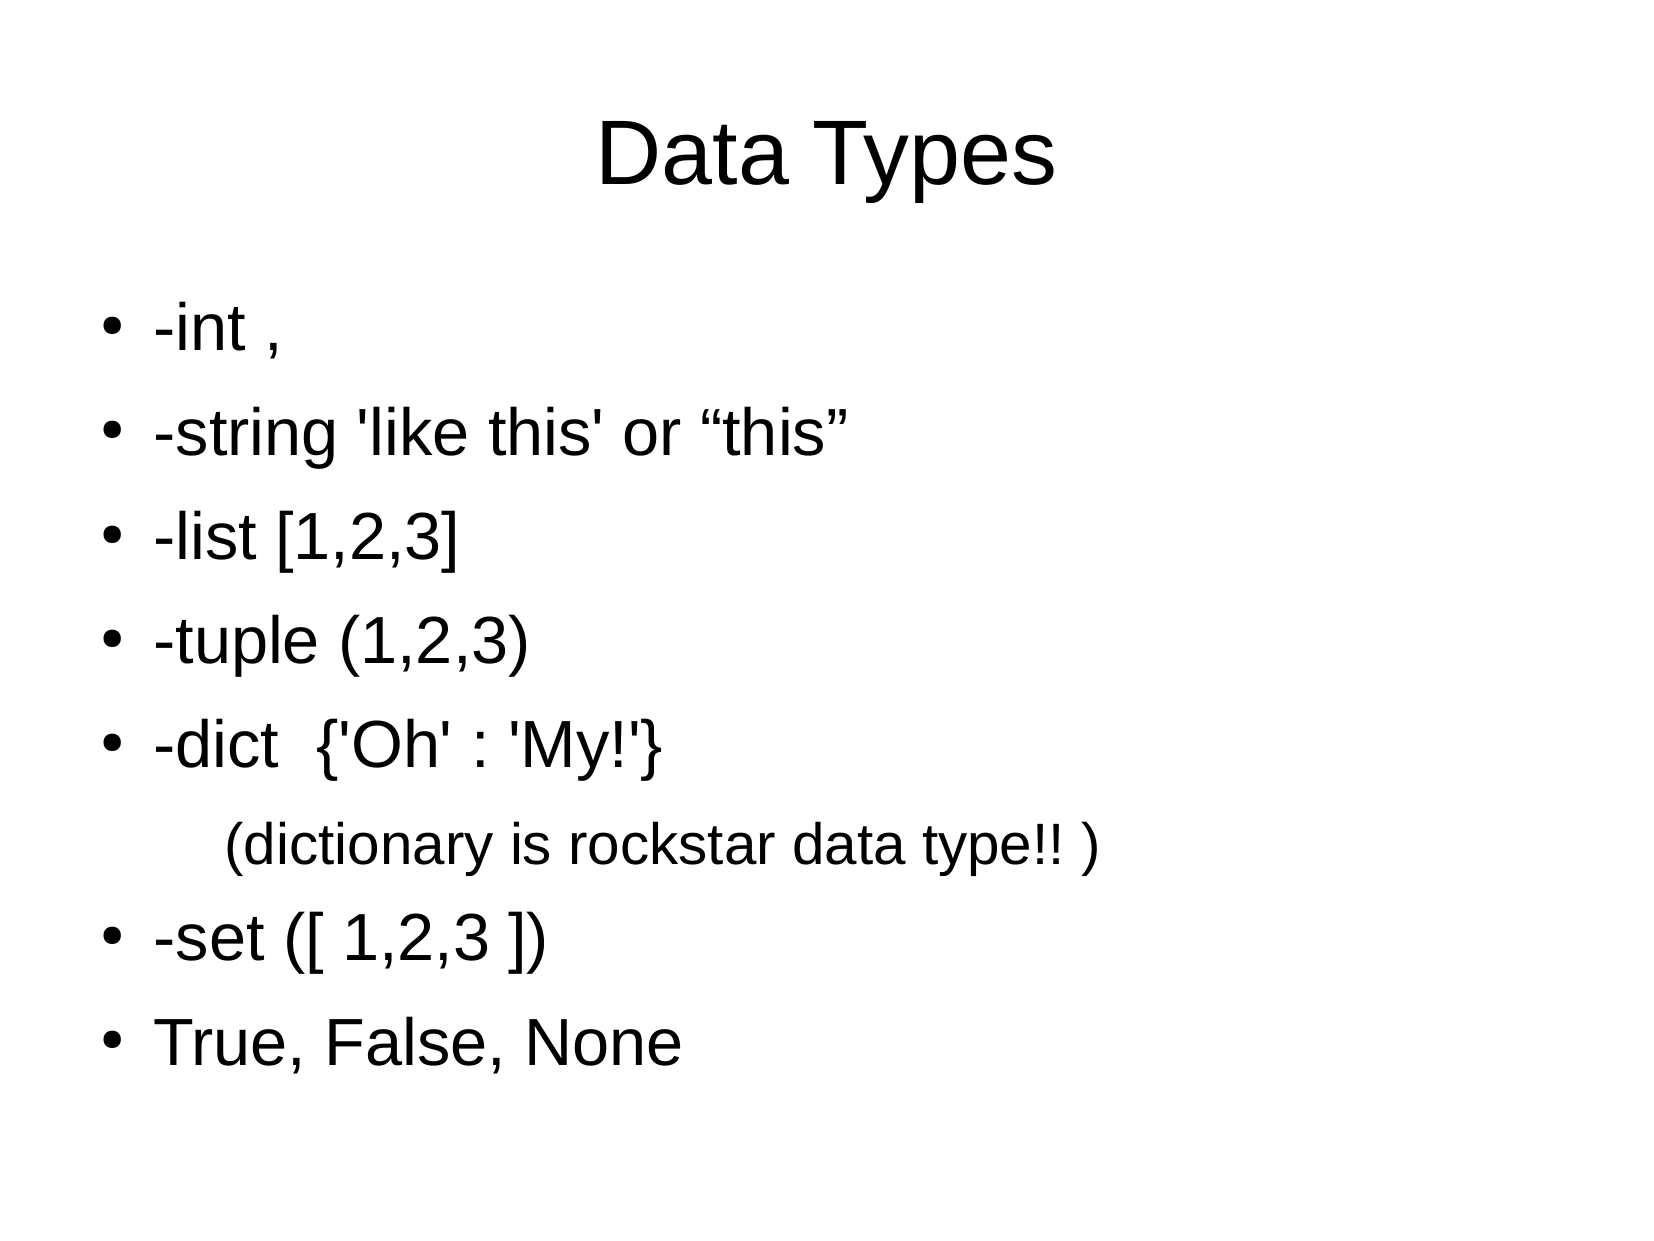

# Data Types
-int ,
-string 'like this' or “this”
-list [1,2,3]
-tuple (1,2,3)
-dict {'Oh' : 'My!'}
(dictionary is rockstar data type!! )
-set ([ 1,2,3 ])
True, False, None